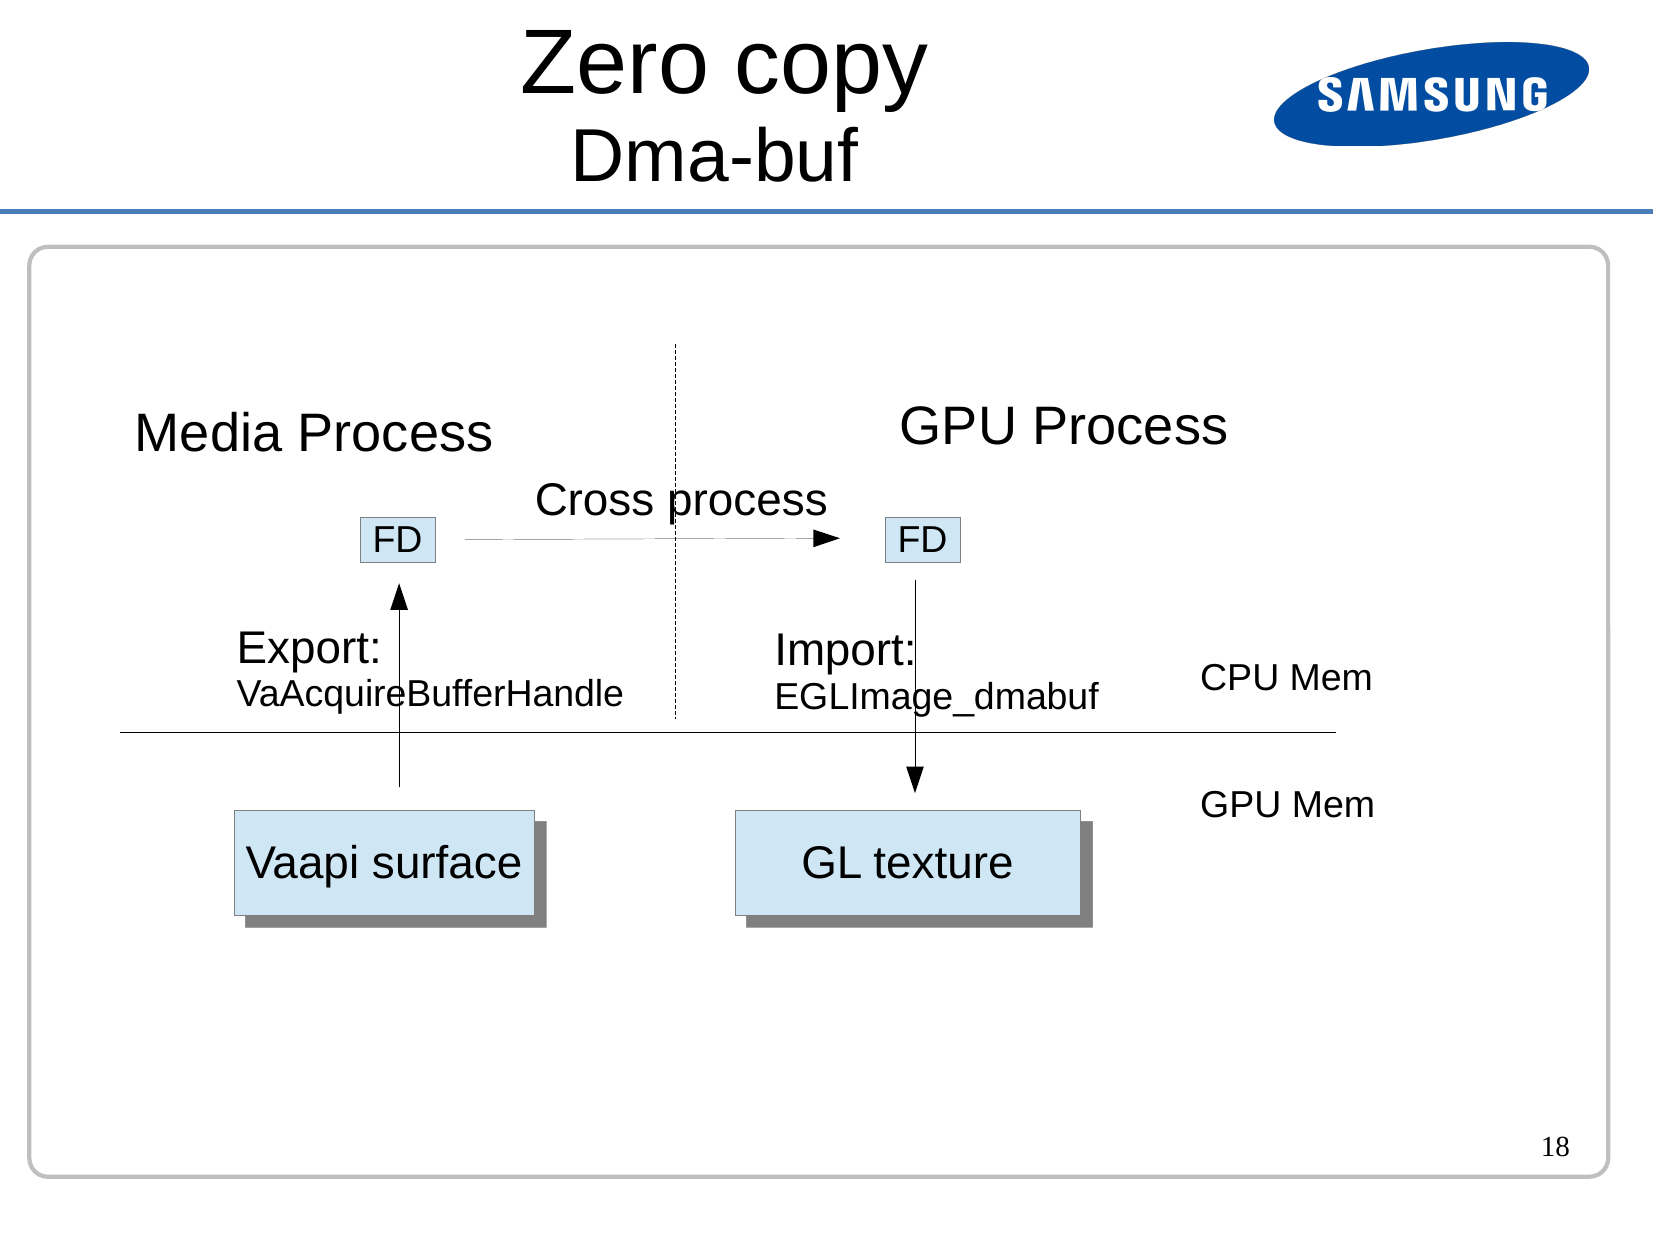

Zero copy
Dma-buf
GPU Process
Media Process
Cross process
FD
FD
Export:
VaAcquireBufferHandle
Import:
EGLImage_dmabuf
CPU Mem
GPU Mem
Vaapi surface
GL texture
18